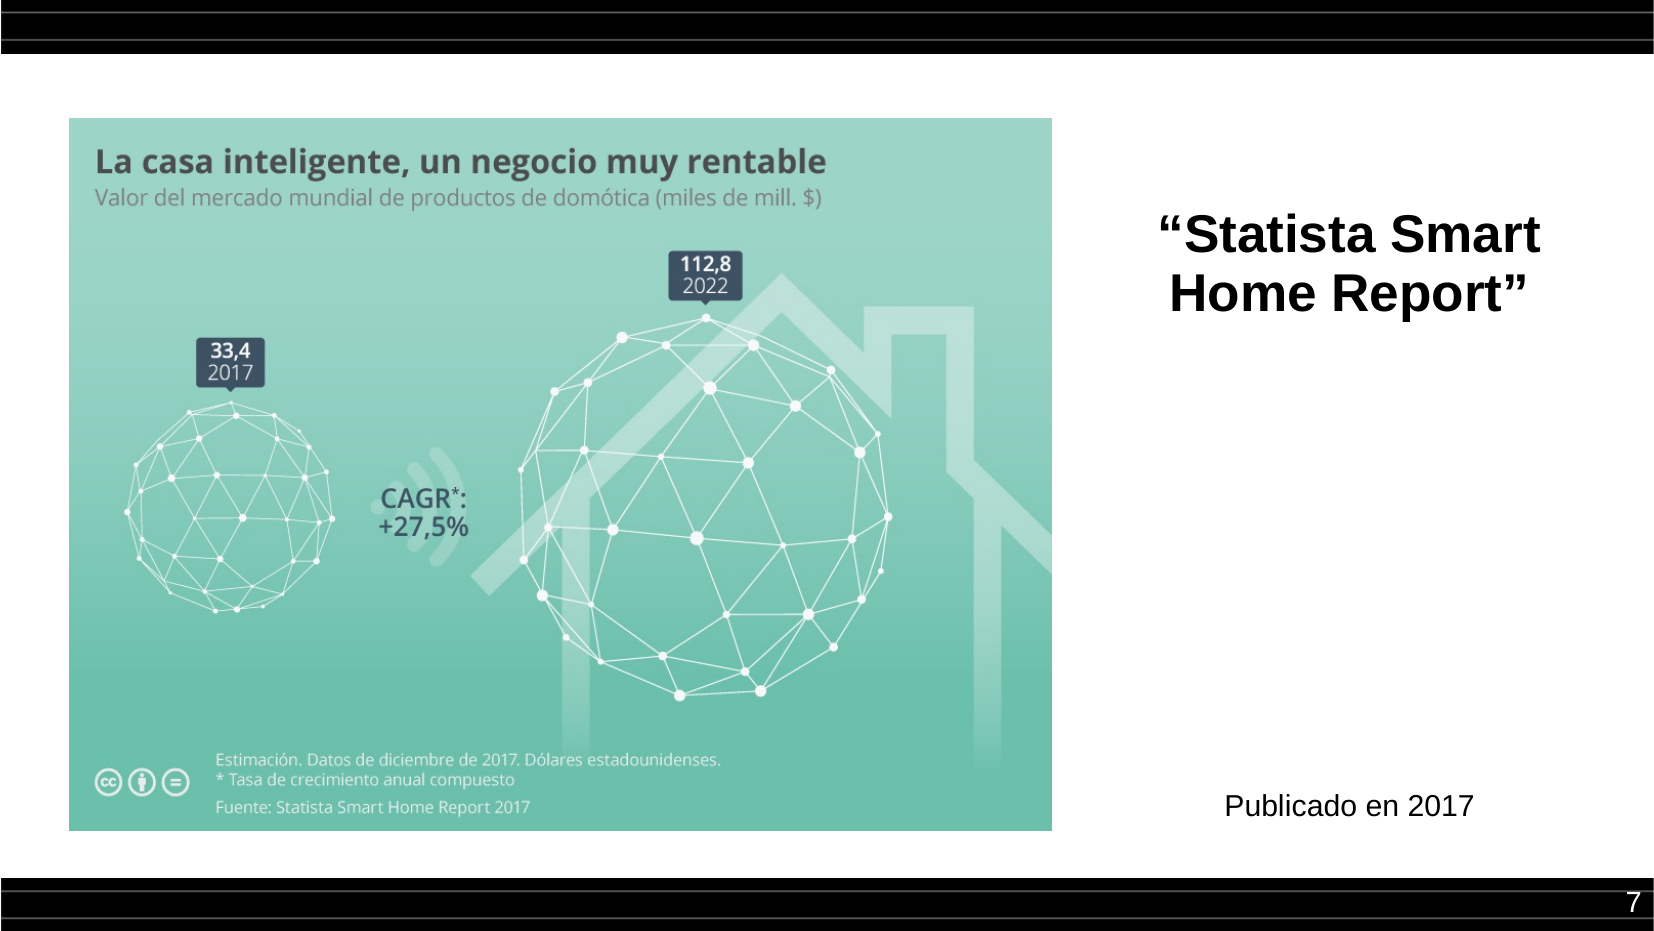

# “Statista Smart Home Report”
Publicado en 2017
Contribuye en la disminución del gasto energético